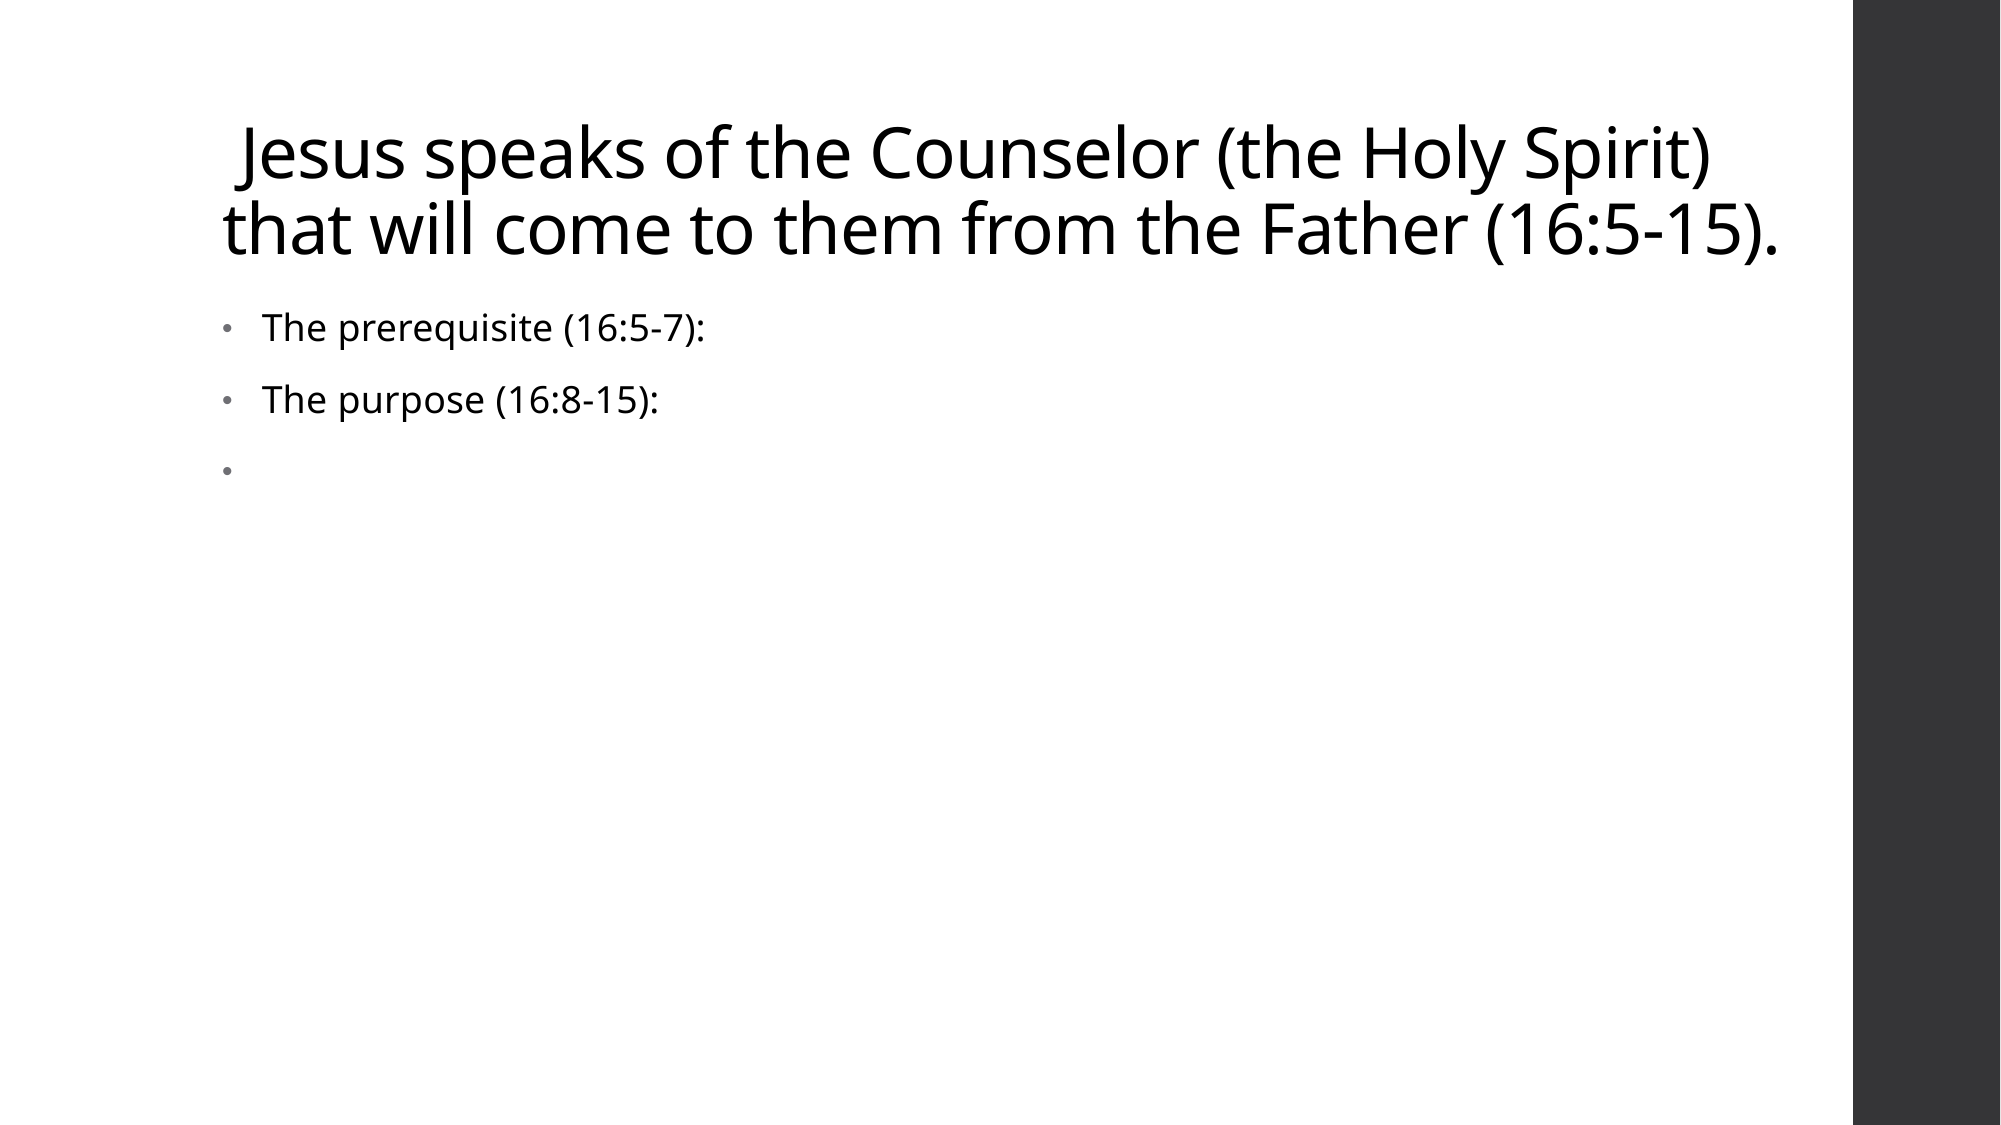

# Jesus speaks of the Counselor (the Holy Spirit) that will come to them from the Father (16:5-15).
 The prerequisite (16:5-7):
 The purpose (16:8-15):